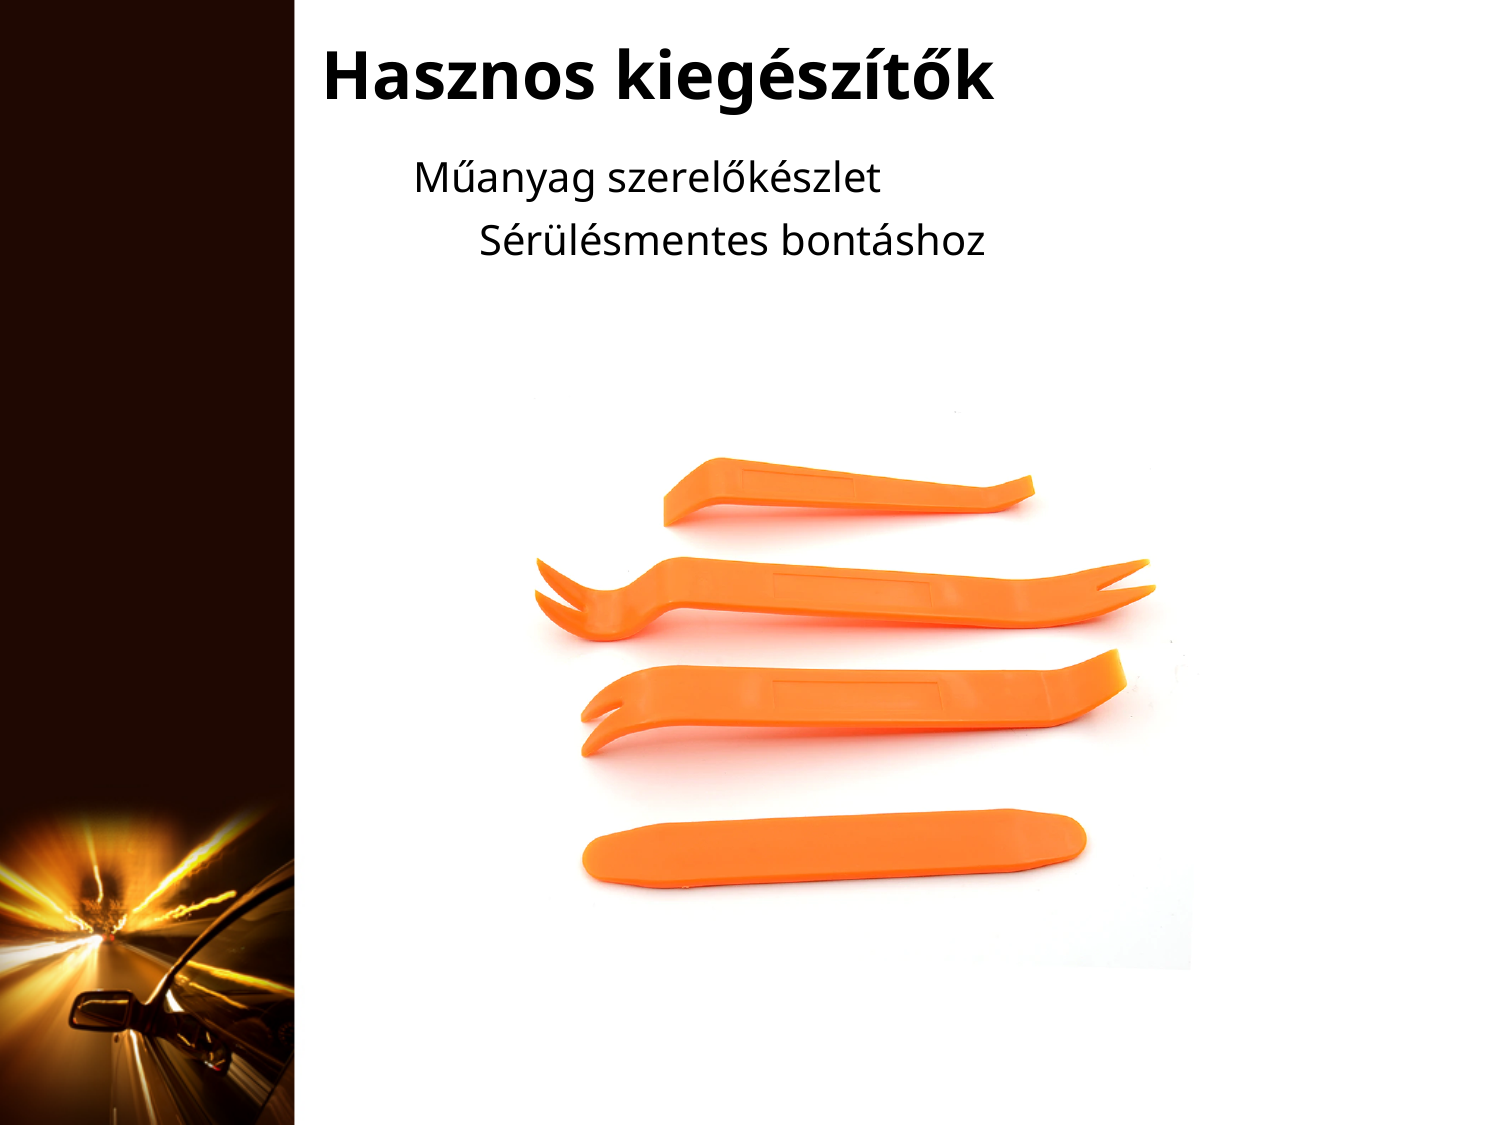

# Hasznos kiegészítők
Műanyag szerelőkészlet
Sérülésmentes bontáshoz